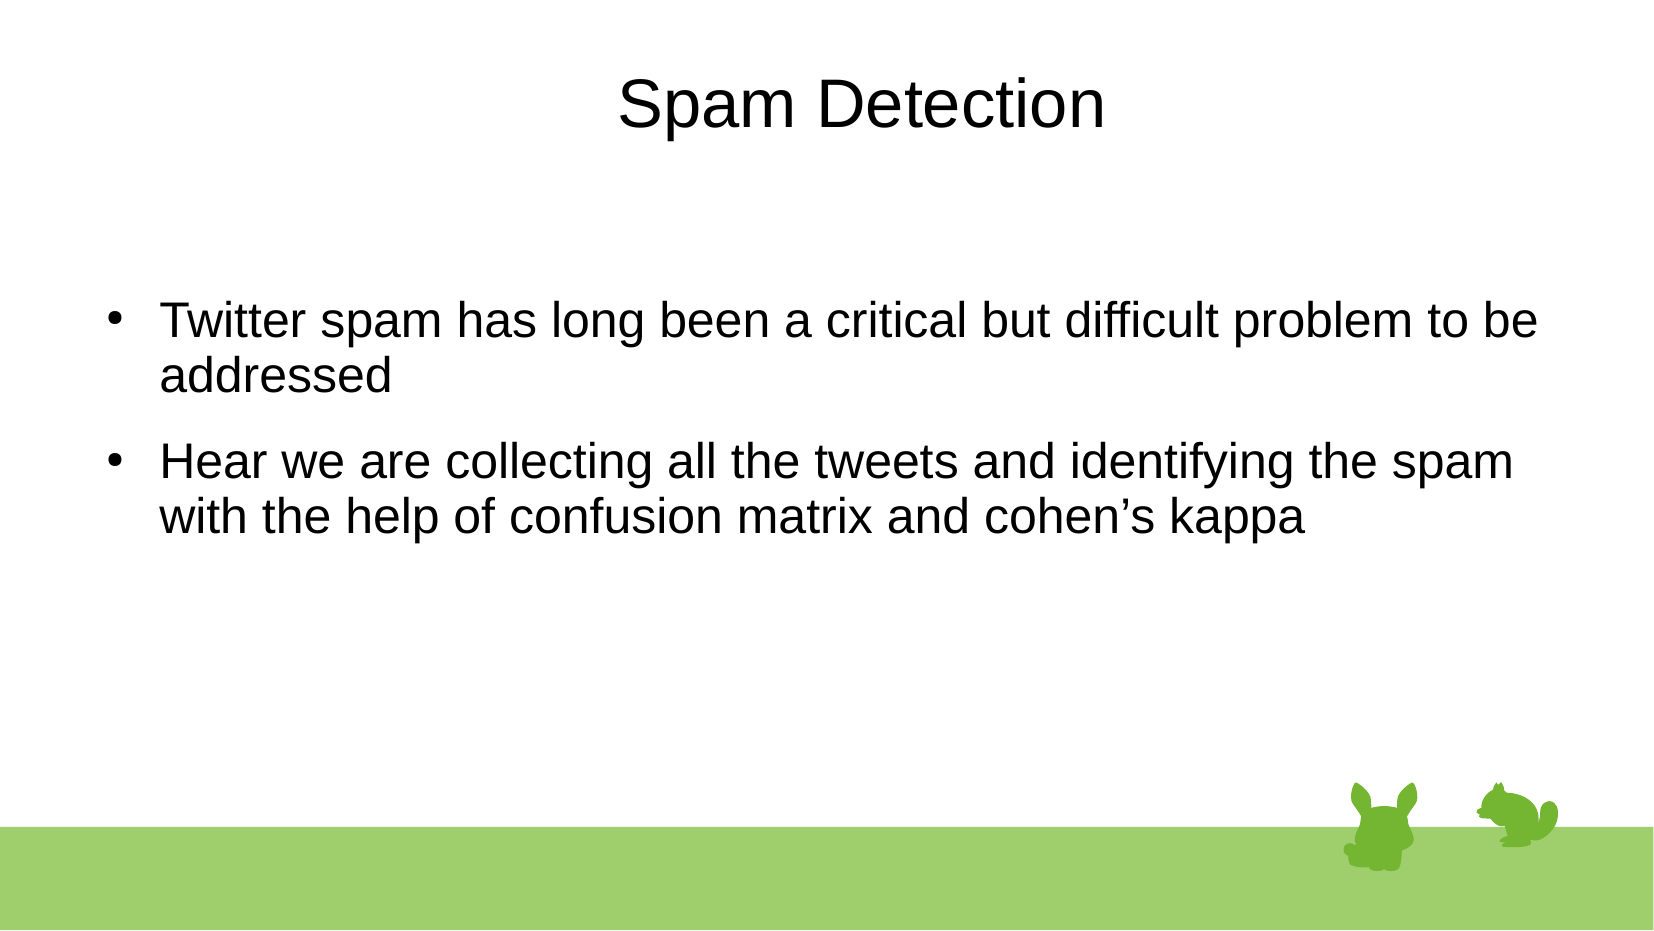

# Spam Detection
Twitter spam has long been a critical but difficult problem to be addressed
Hear we are collecting all the tweets and identifying the spam with the help of confusion matrix and cohen’s kappa